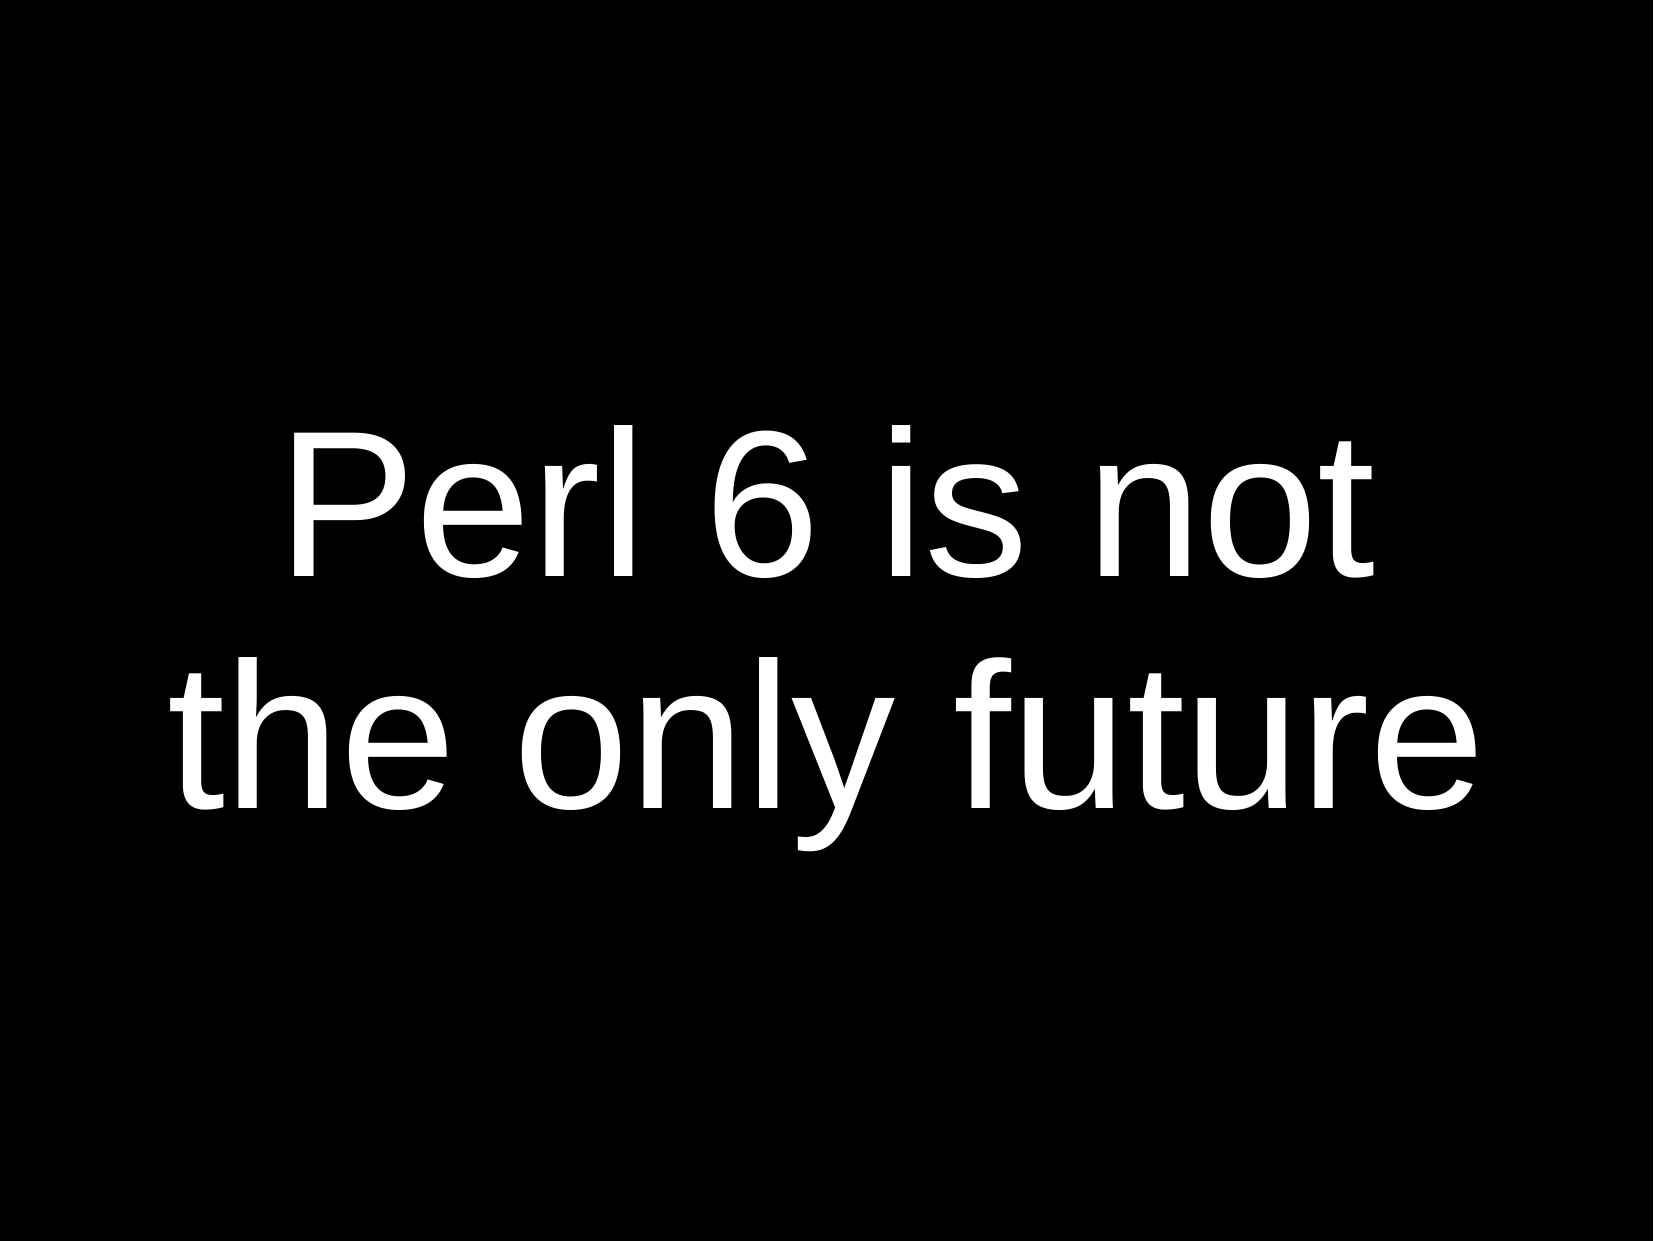

# Perl 6 is not the only future